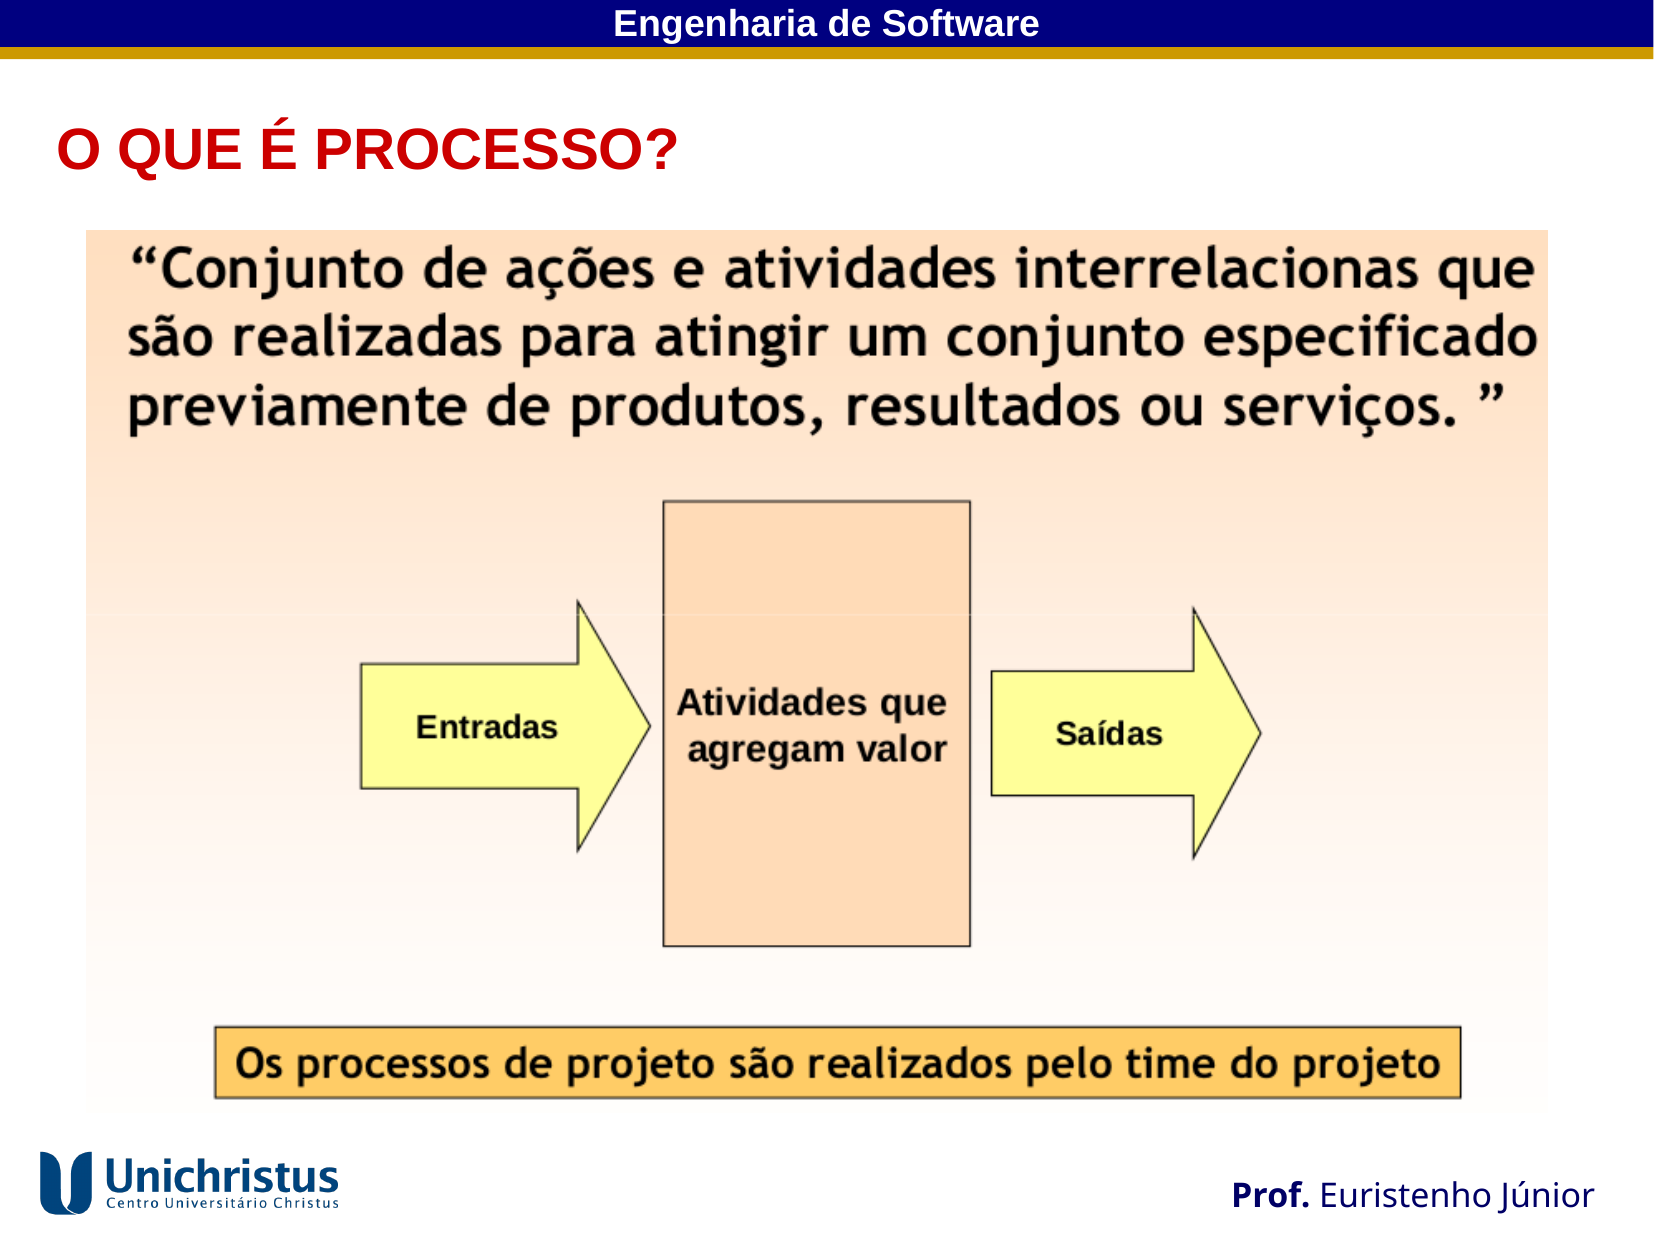

Engenharia de Software
O QUE É PROCESSO?
Prof. Euristenho Júnior